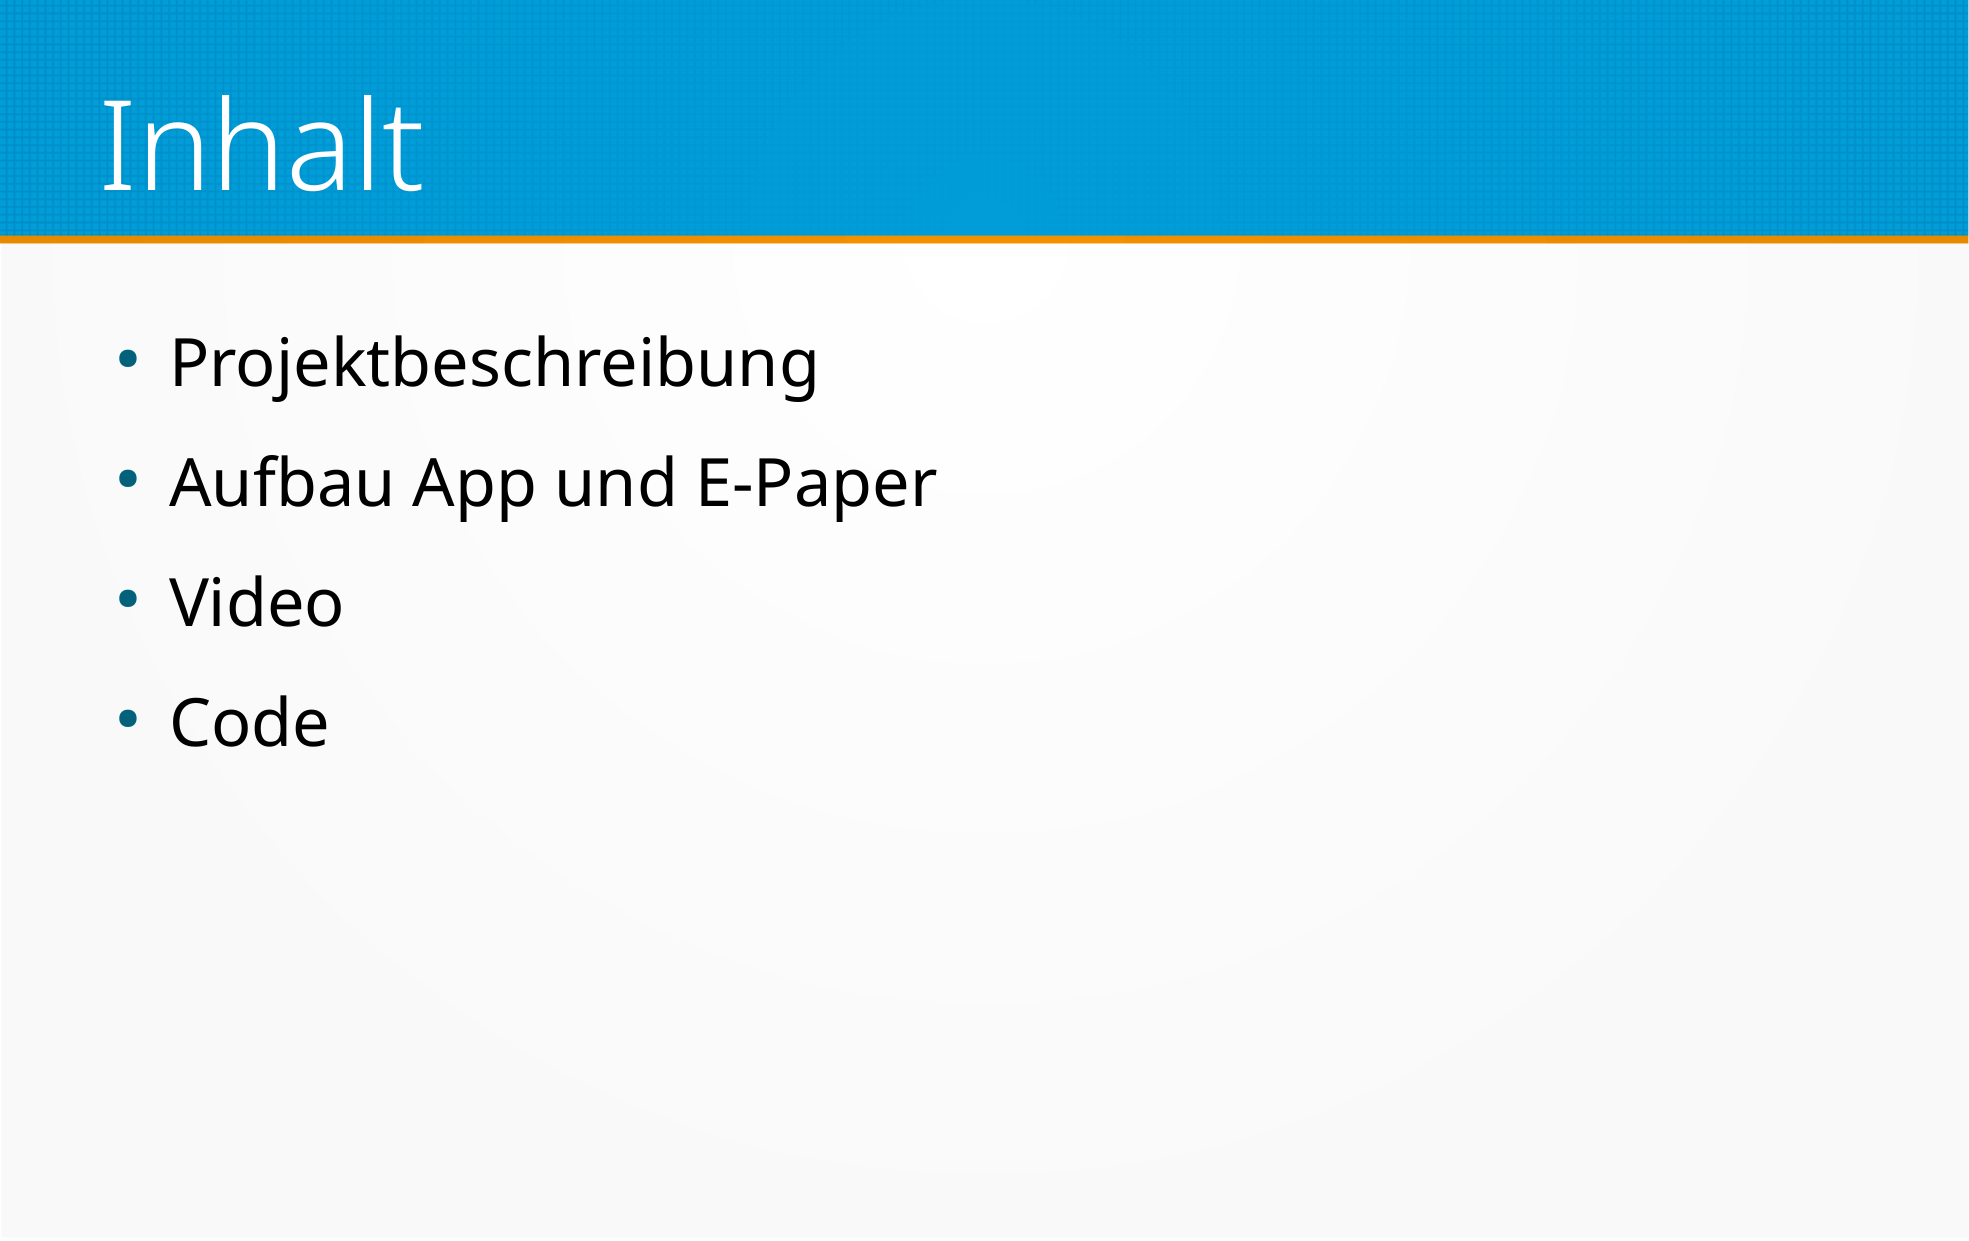

# Inhalt
Projektbeschreibung
Aufbau App und E-Paper
Video
Code